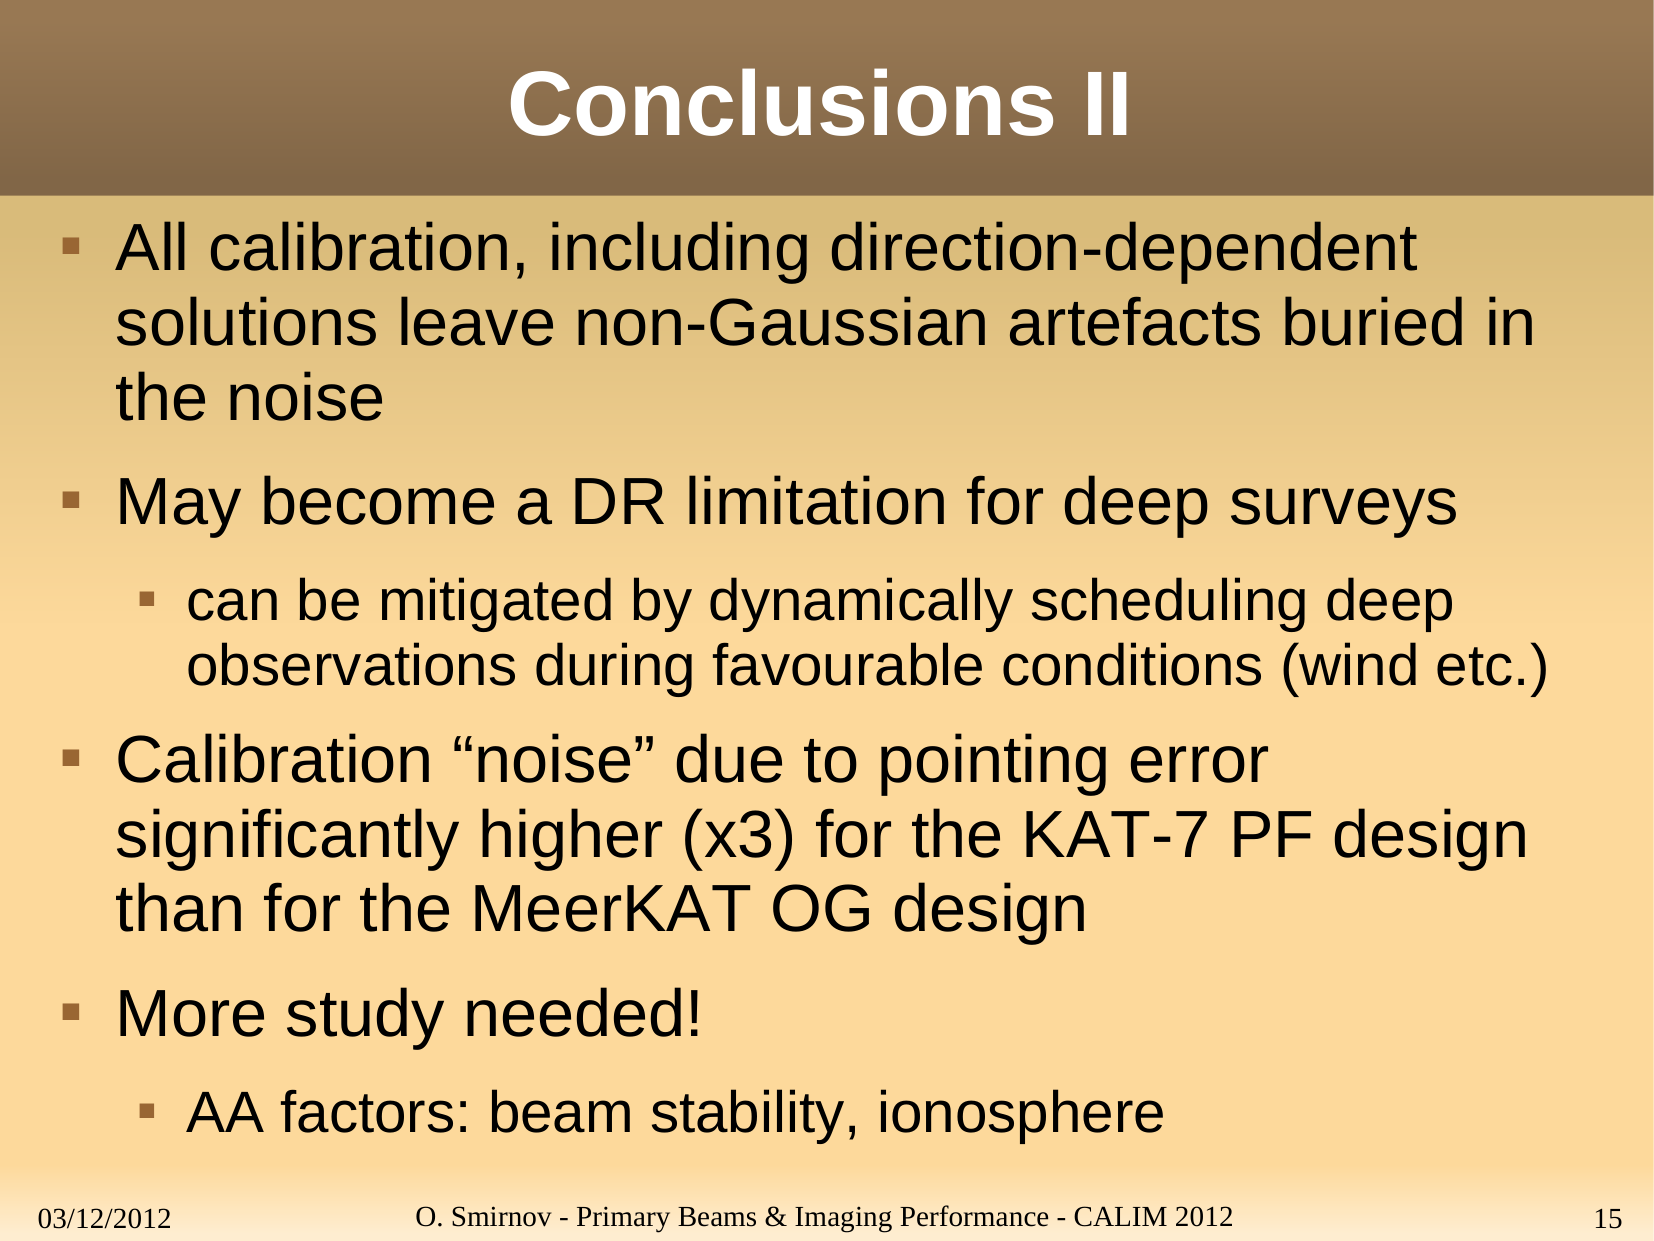

# Conclusions II
All calibration, including direction-dependent solutions leave non-Gaussian artefacts buried in the noise
May become a DR limitation for deep surveys
can be mitigated by dynamically scheduling deep observations during favourable conditions (wind etc.)
Calibration “noise” due to pointing error significantly higher (x3) for the KAT-7 PF design than for the MeerKAT OG design
More study needed!
AA factors: beam stability, ionosphere
O. Smirnov - Primary Beams & Imaging Performance - CALIM 2012
03/12/2012
15